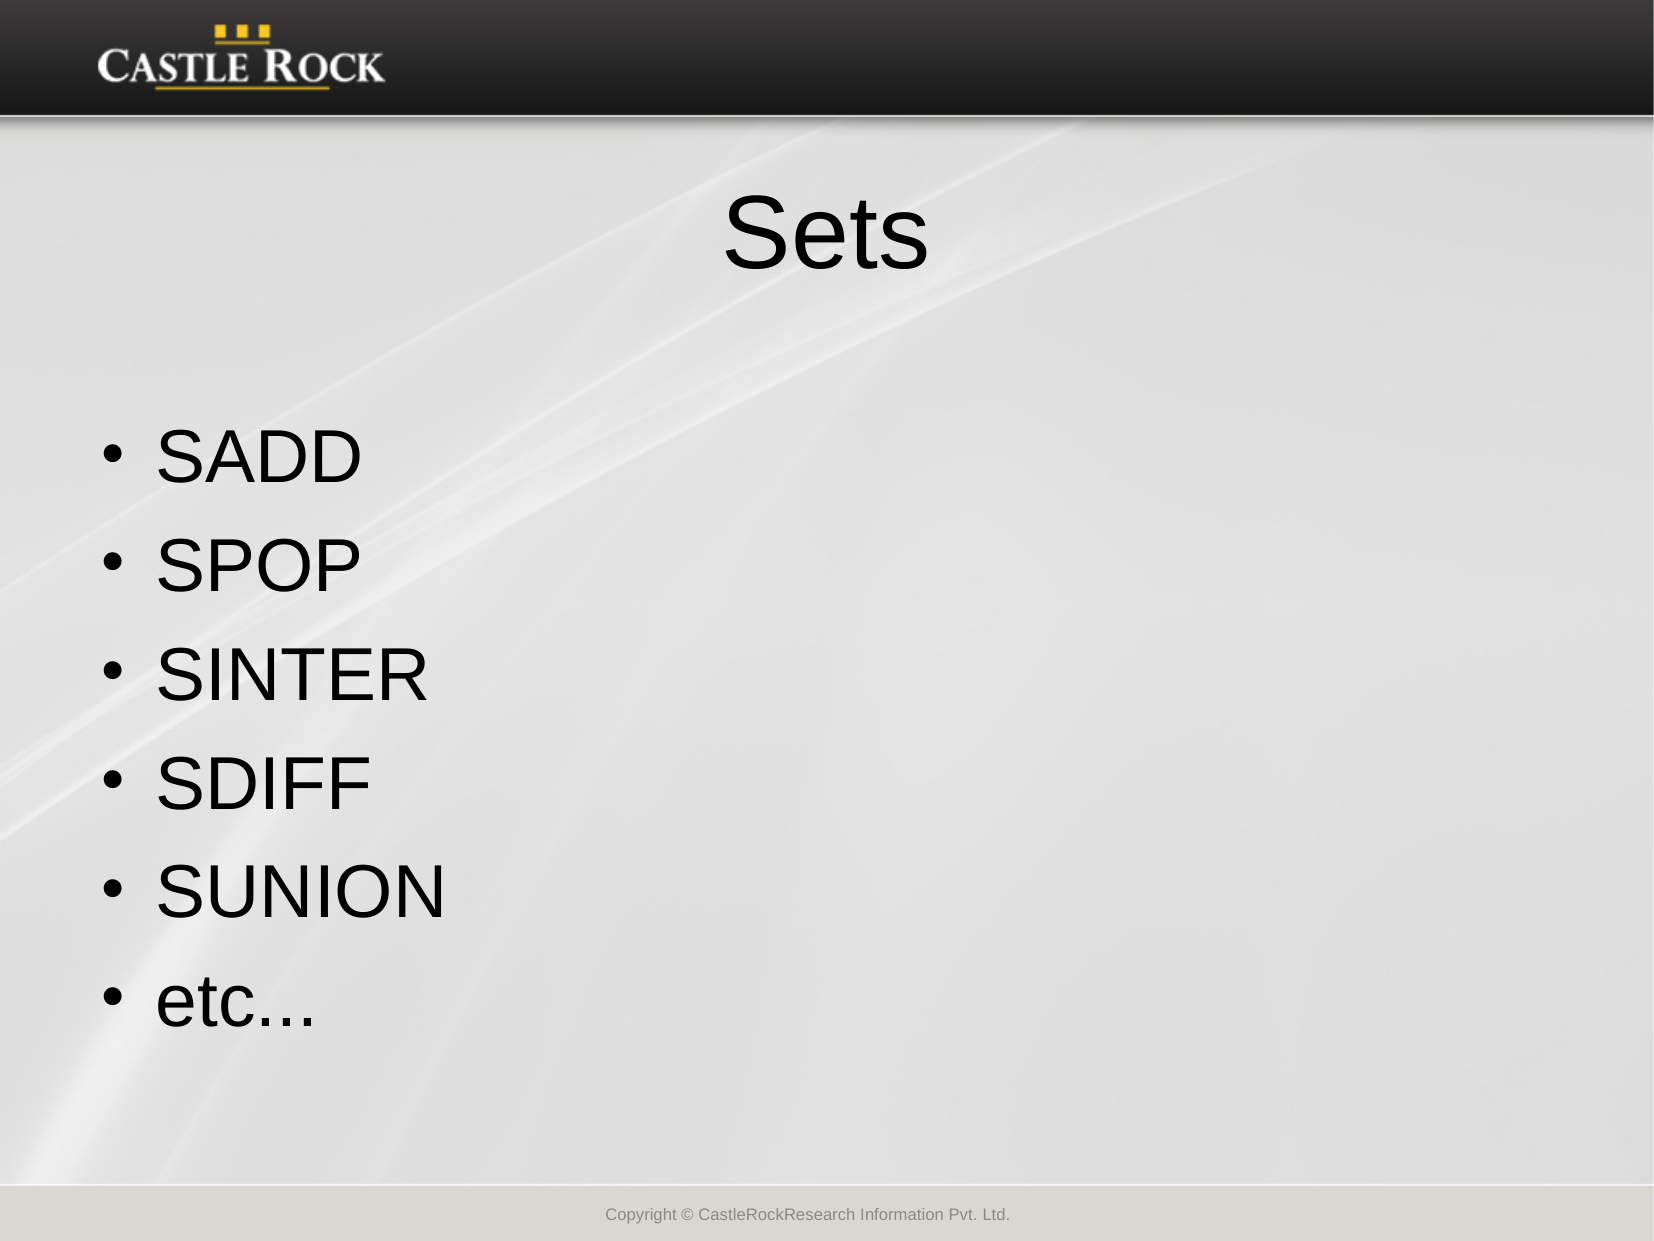

# Sets
SADD
SPOP
SINTER
SDIFF
SUNION
etc...